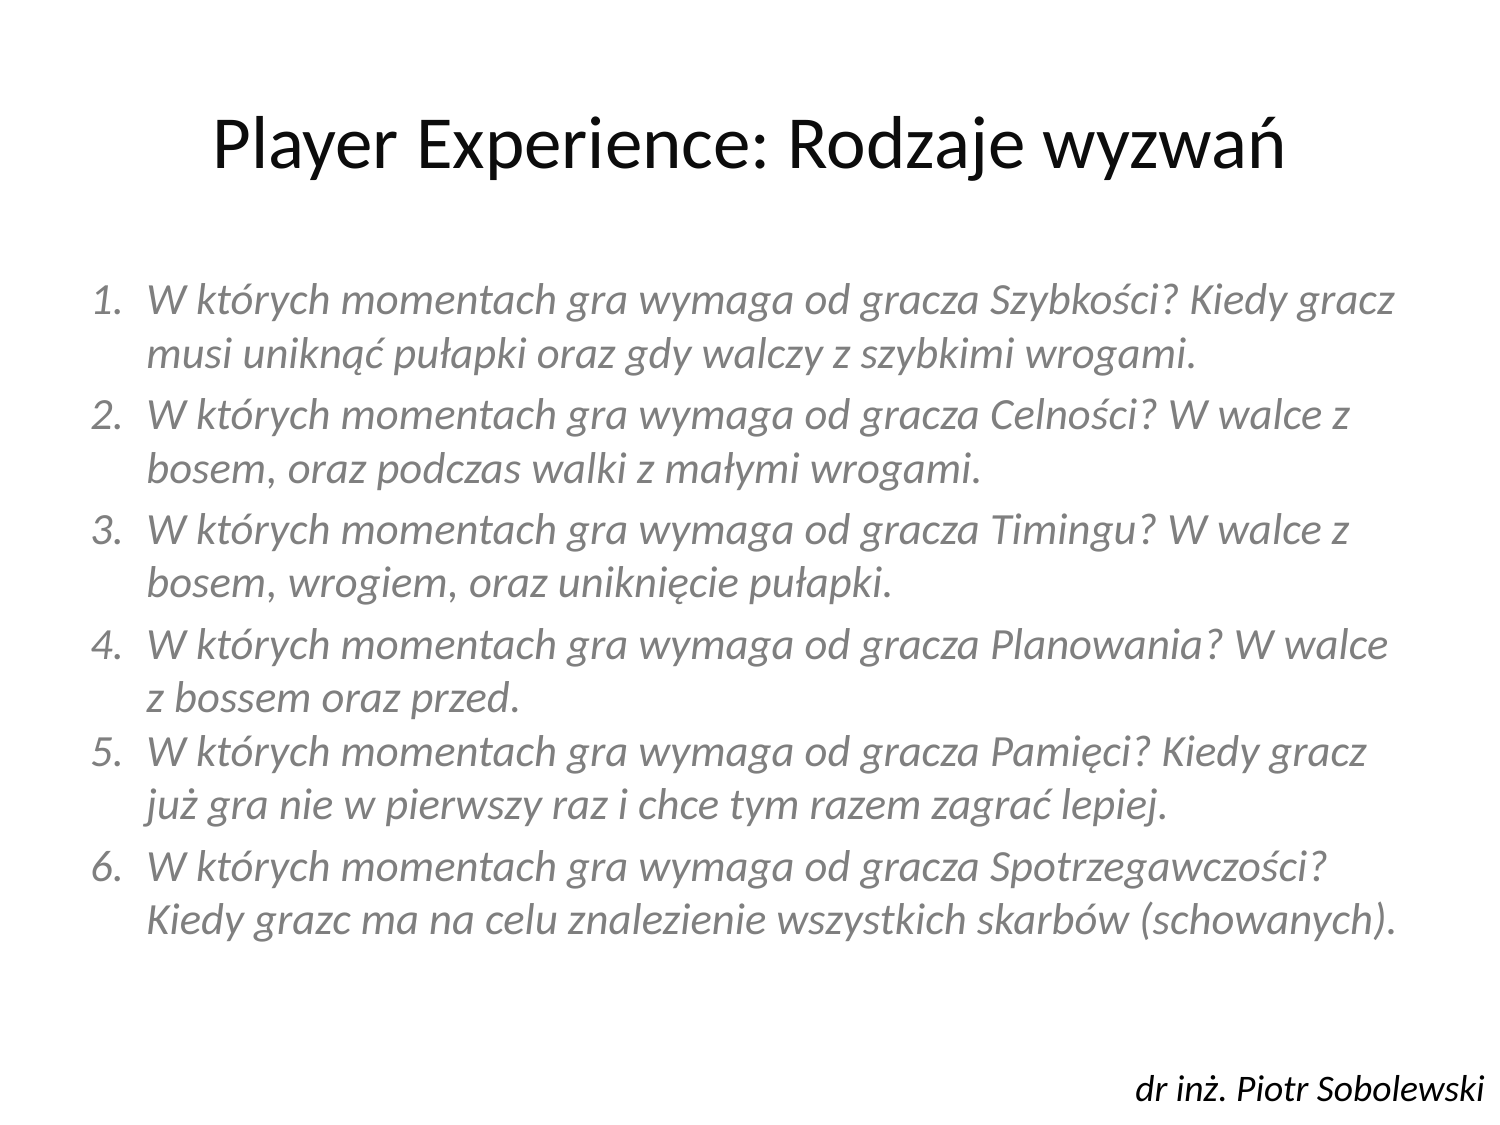

# Player Experience: Rodzaje wyzwań
W których momentach gra wymaga od gracza Szybkości? Kiedy gracz musi uniknąć pułapki oraz gdy walczy z szybkimi wrogami.
W których momentach gra wymaga od gracza Celności? W walce z bosem, oraz podczas walki z małymi wrogami.
W których momentach gra wymaga od gracza Timingu? W walce z bosem, wrogiem, oraz uniknięcie pułapki.
W których momentach gra wymaga od gracza Planowania? W walce z bossem oraz przed.
W których momentach gra wymaga od gracza Pamięci? Kiedy gracz już gra nie w pierwszy raz i chce tym razem zagrać lepiej.
W których momentach gra wymaga od gracza Spotrzegawczości? Kiedy grazc ma na celu znalezienie wszystkich skarbów (schowanych).
dr inż. Piotr Sobolewski